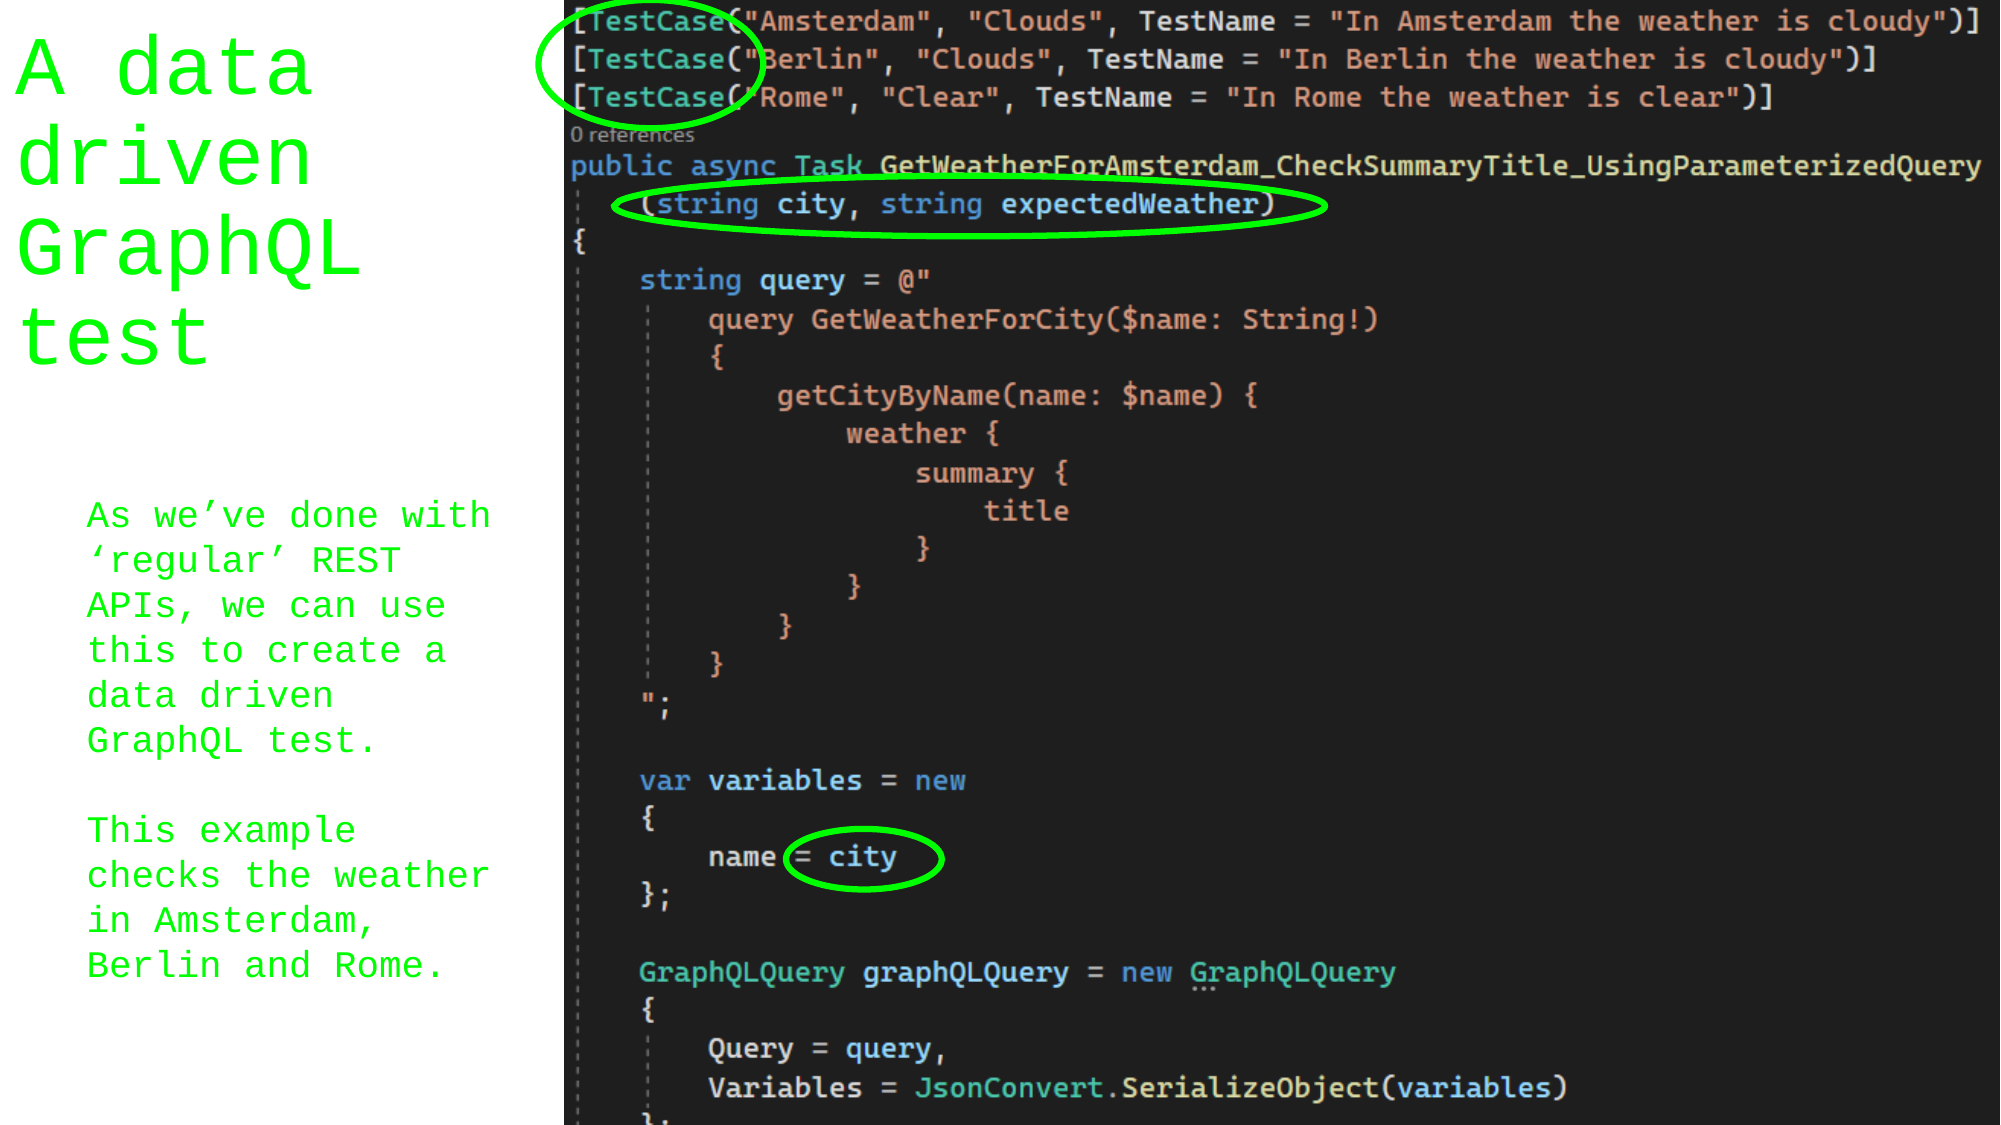

# A data driven GraphQL test
As we’ve done with ‘regular’ REST APIs, we can use this to create a data driven GraphQL test.
This example checks the weather in Amsterdam, Berlin and Rome.